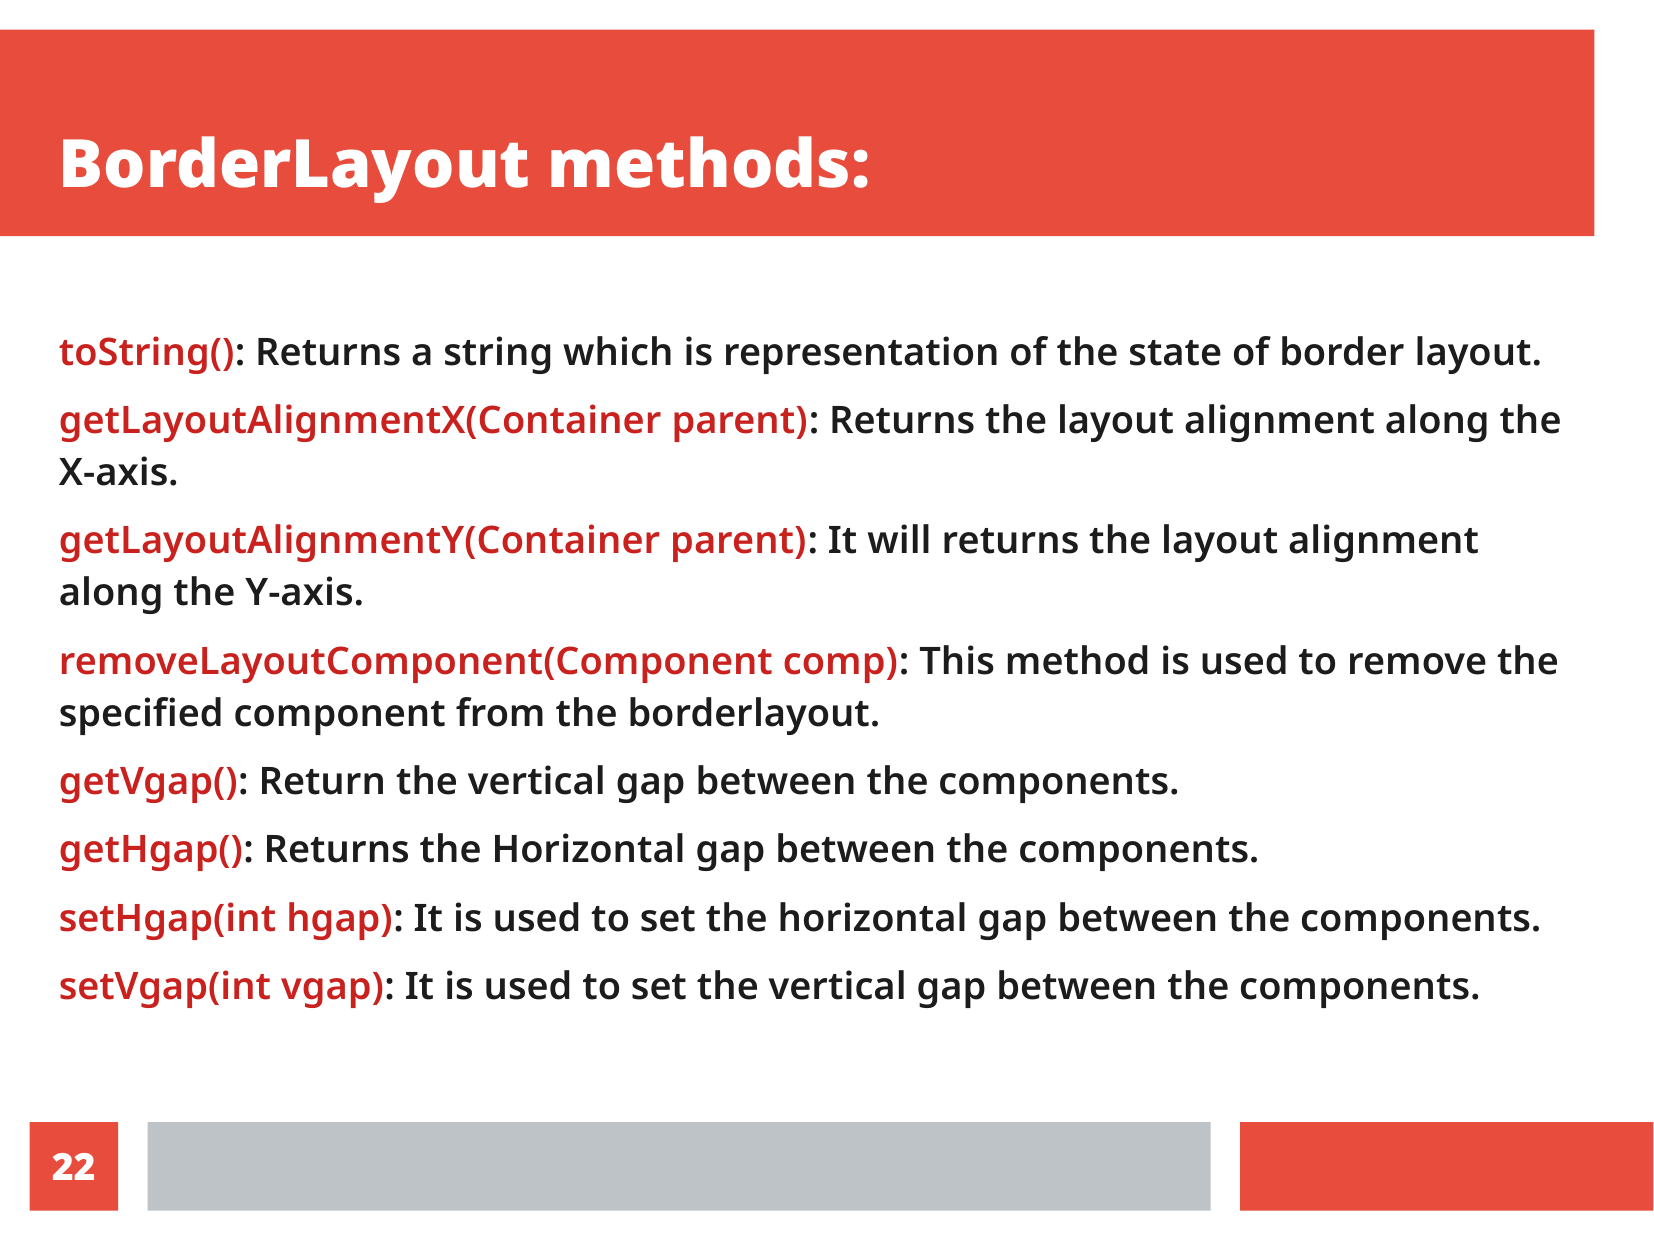

# BorderLayout methods:
toString(): Returns a string which is representation of the state of border layout.
getLayoutAlignmentX(Container parent): Returns the layout alignment along the X-axis.
getLayoutAlignmentY(Container parent): It will returns the layout alignment along the Y-axis.
removeLayoutComponent(Component comp): This method is used to remove the specified component from the borderlayout.
getVgap(): Return the vertical gap between the components.
getHgap(): Returns the Horizontal gap between the components.
setHgap(int hgap): It is used to set the horizontal gap between the components.
setVgap(int vgap): It is used to set the vertical gap between the components.
22